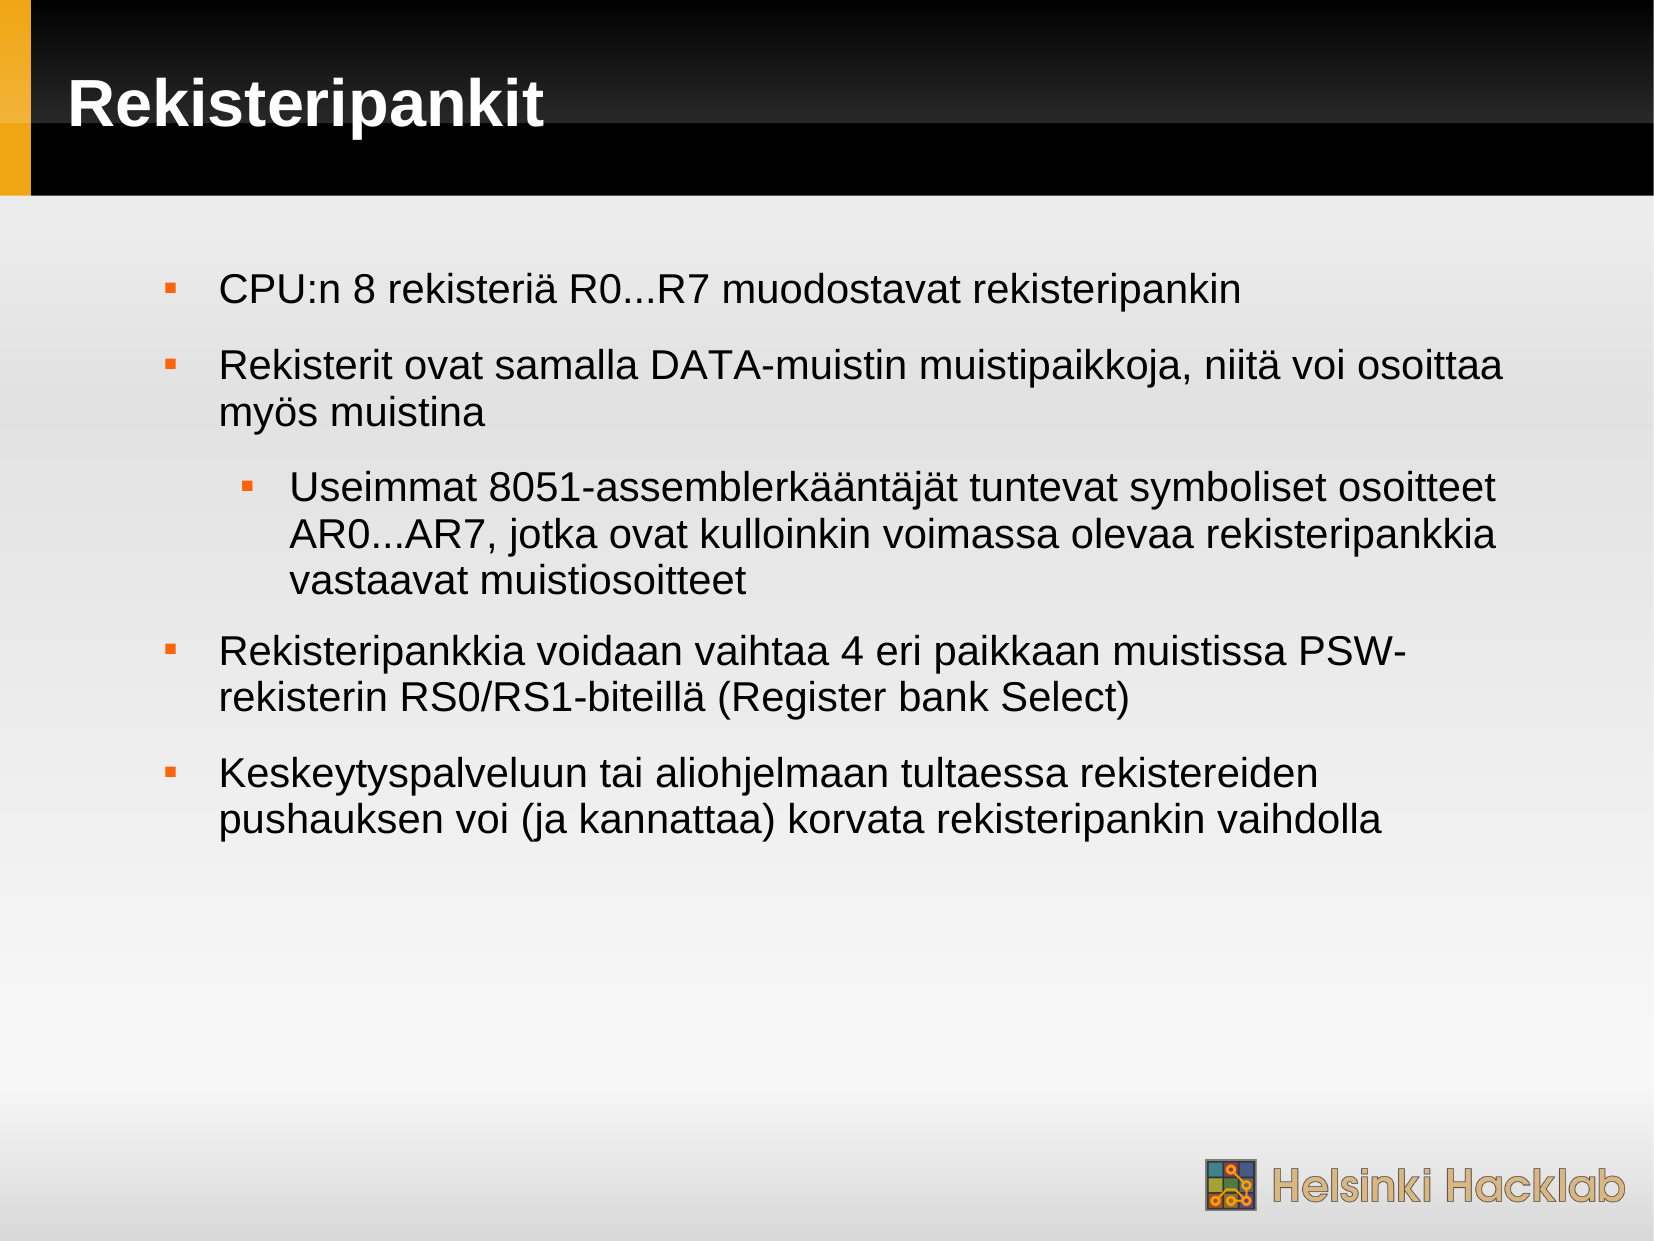

# Rekisteripankit
CPU:n 8 rekisteriä R0...R7 muodostavat rekisteripankin
Rekisterit ovat samalla DATA-muistin muistipaikkoja, niitä voi osoittaa myös muistina
Useimmat 8051-assemblerkääntäjät tuntevat symboliset osoitteet AR0...AR7, jotka ovat kulloinkin voimassa olevaa rekisteripankkia vastaavat muistiosoitteet
Rekisteripankkia voidaan vaihtaa 4 eri paikkaan muistissa PSW-rekisterin RS0/RS1-biteillä (Register bank Select)
Keskeytyspalveluun tai aliohjelmaan tultaessa rekistereiden pushauksen voi (ja kannattaa) korvata rekisteripankin vaihdolla